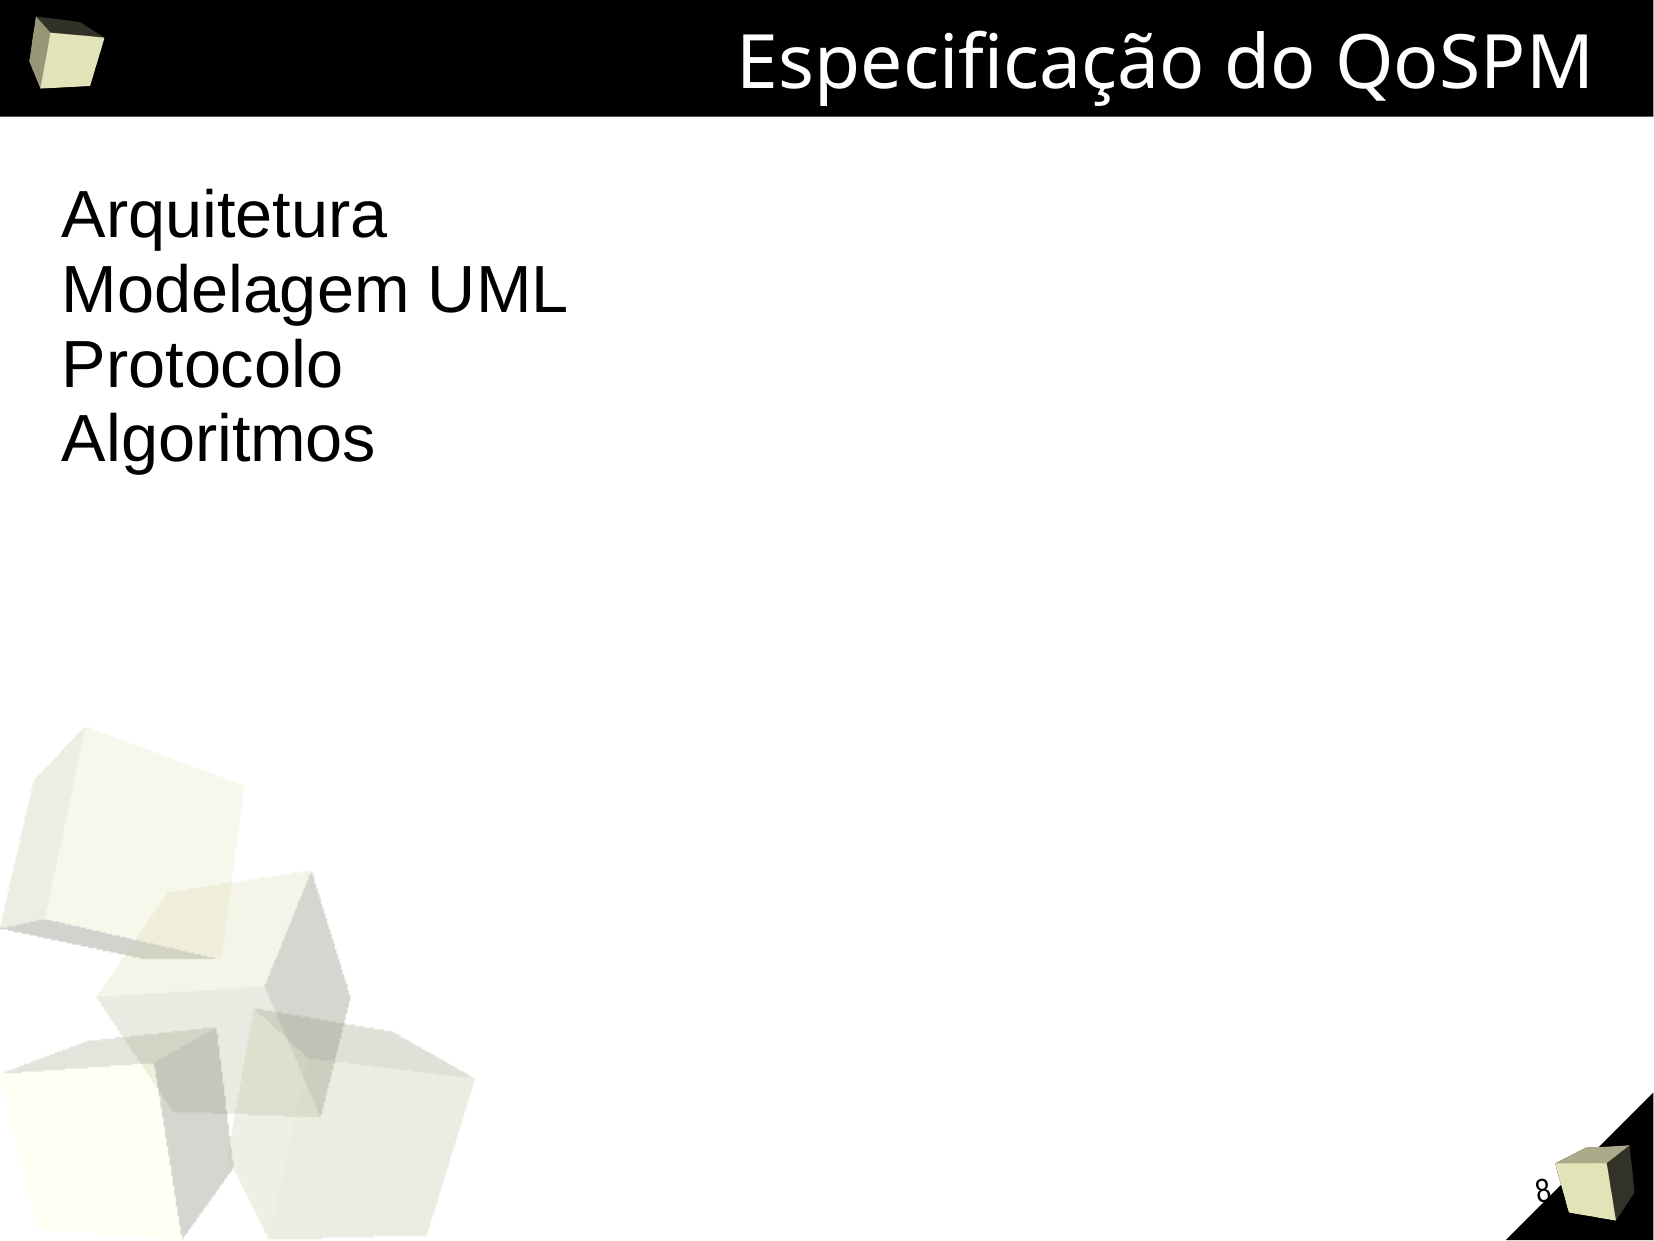

# Especificação do QoSPM
Arquitetura
Modelagem UML
Protocolo
Algoritmos